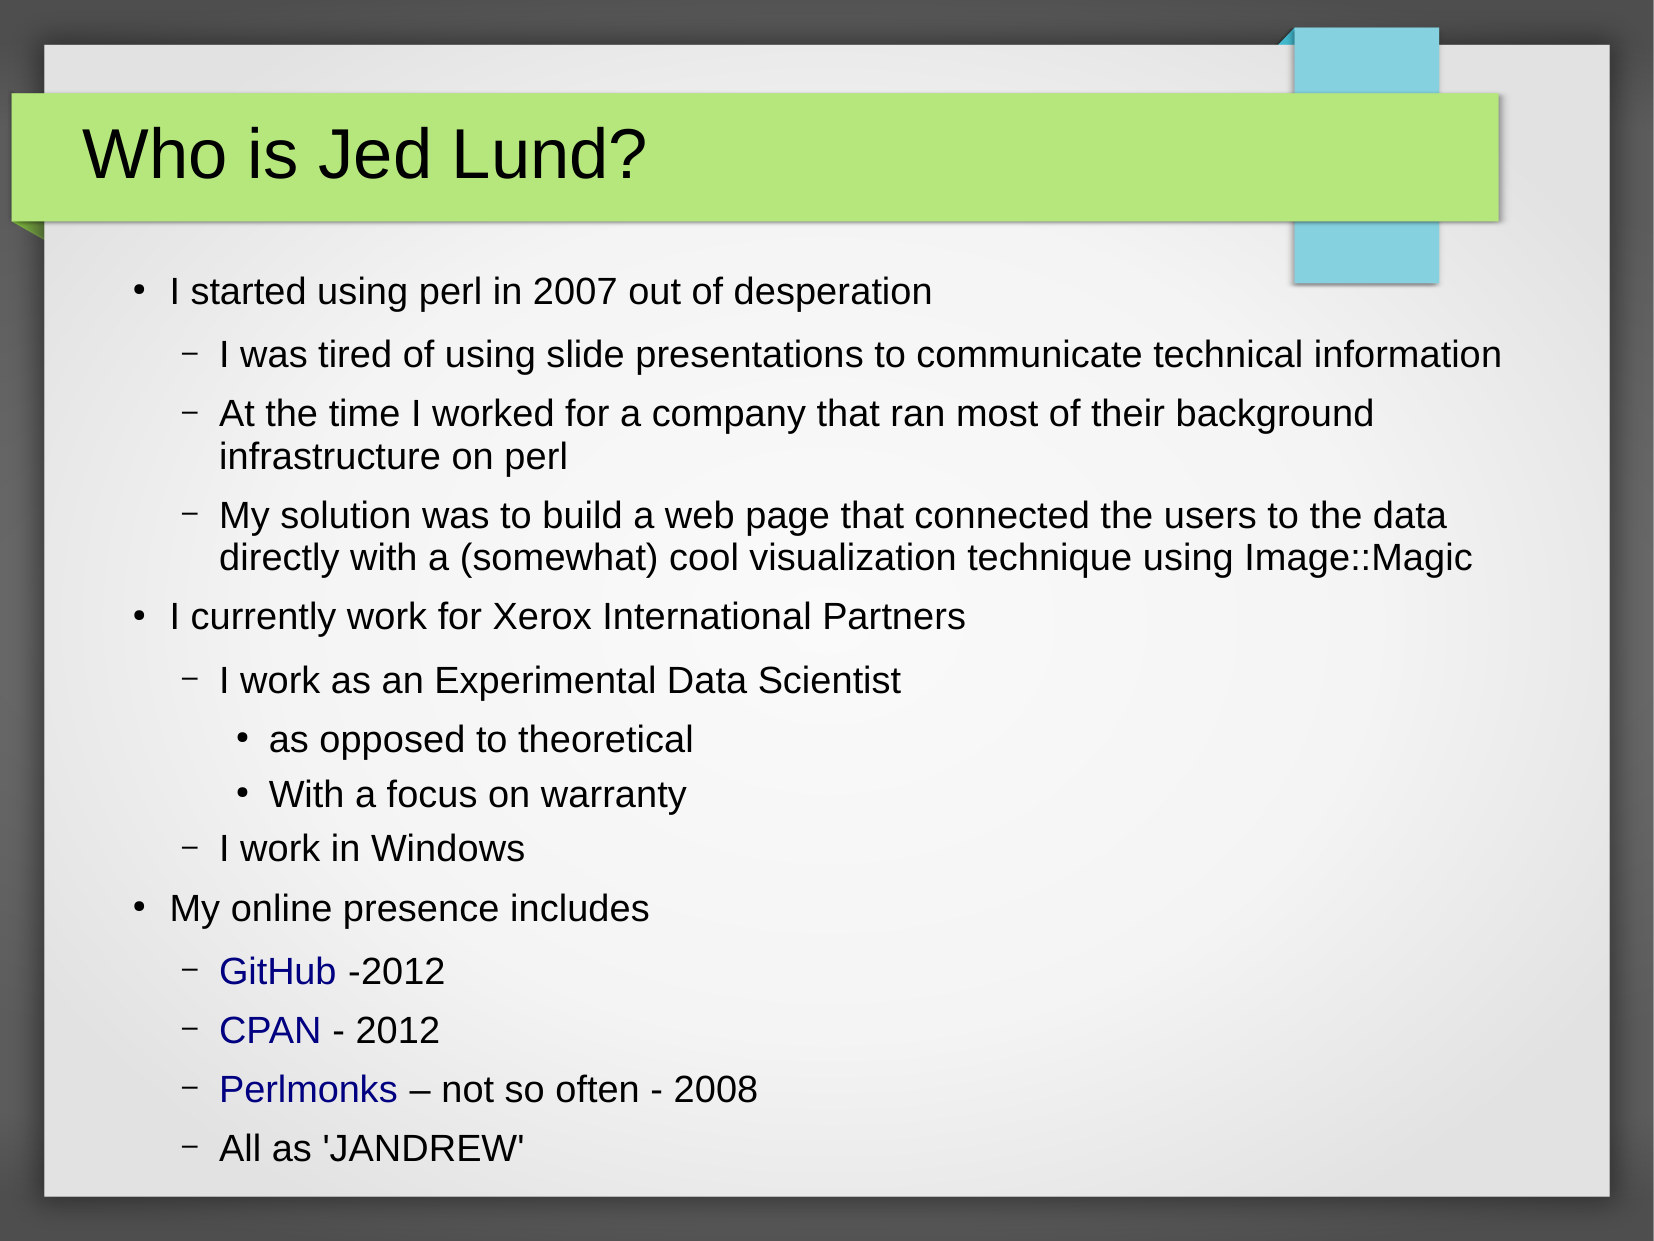

# Who is Jed Lund?
I started using perl in 2007 out of desperation
I was tired of using slide presentations to communicate technical information
At the time I worked for a company that ran most of their background infrastructure on perl
My solution was to build a web page that connected the users to the data directly with a (somewhat) cool visualization technique using Image::Magic
I currently work for Xerox International Partners
I work as an Experimental Data Scientist
as opposed to theoretical
With a focus on warranty
I work in Windows
My online presence includes
GitHub -2012
CPAN - 2012
Perlmonks – not so often - 2008
All as 'JANDREW'